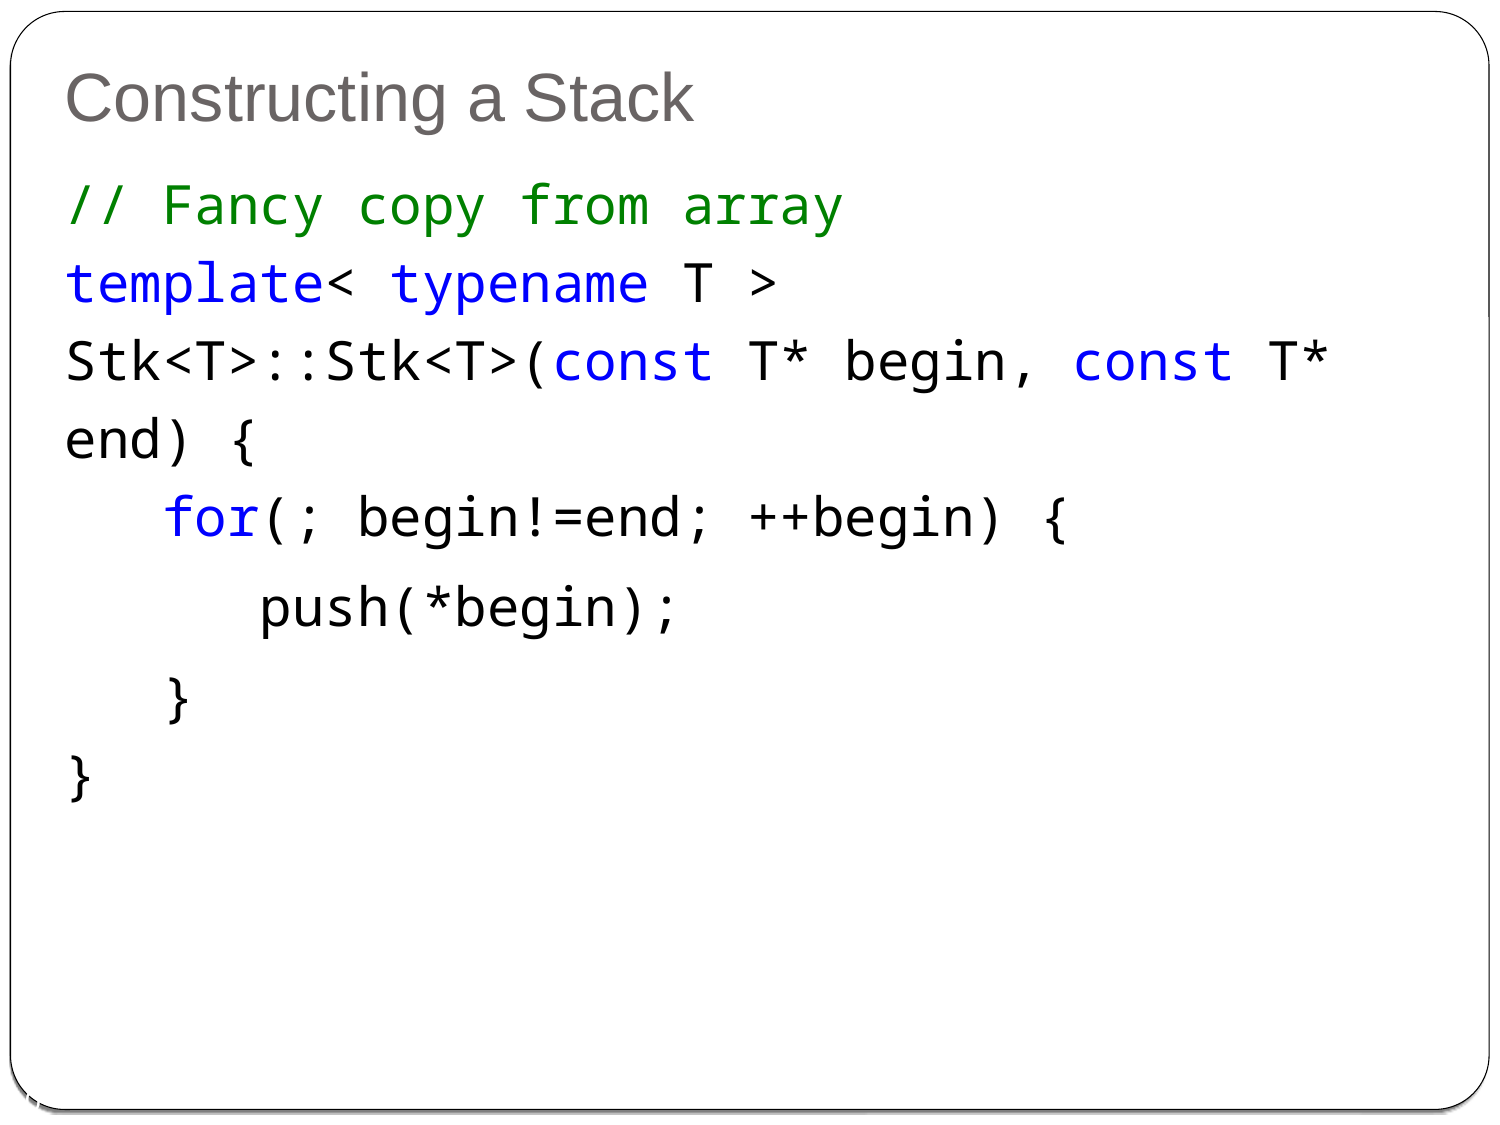

# Constructing a Stack
// Fancy copy from array
template< typename T >
Stk<T>::Stk<T>(const T* begin, const T* end) {
   for(; begin!=end; ++begin) {
 push(*begin);
 }
}